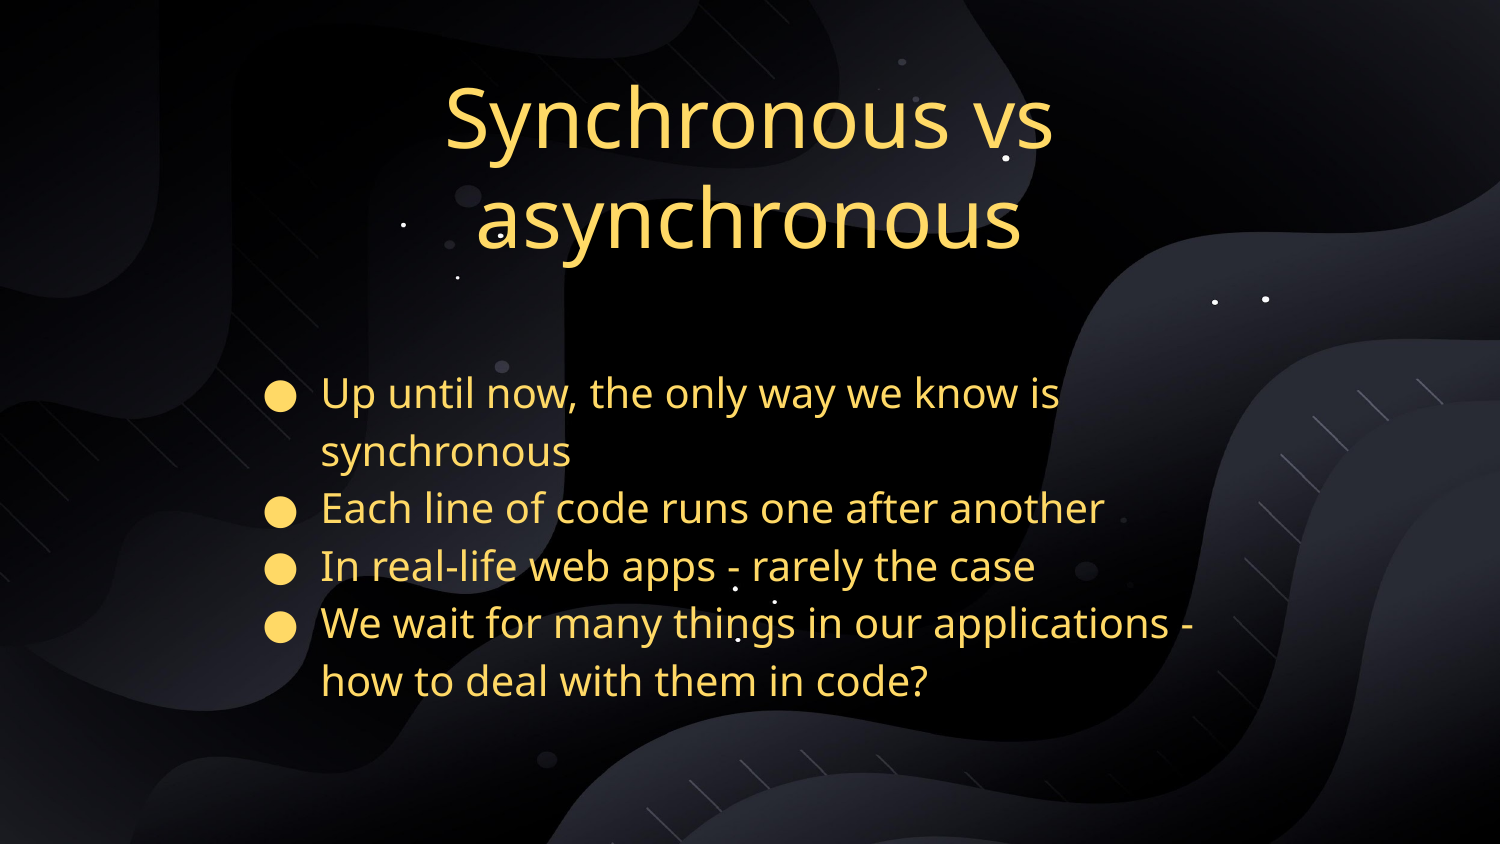

# Synchronous vs asynchronous
Up until now, the only way we know is synchronous
Each line of code runs one after another
In real-life web apps - rarely the case
We wait for many things in our applications - how to deal with them in code?